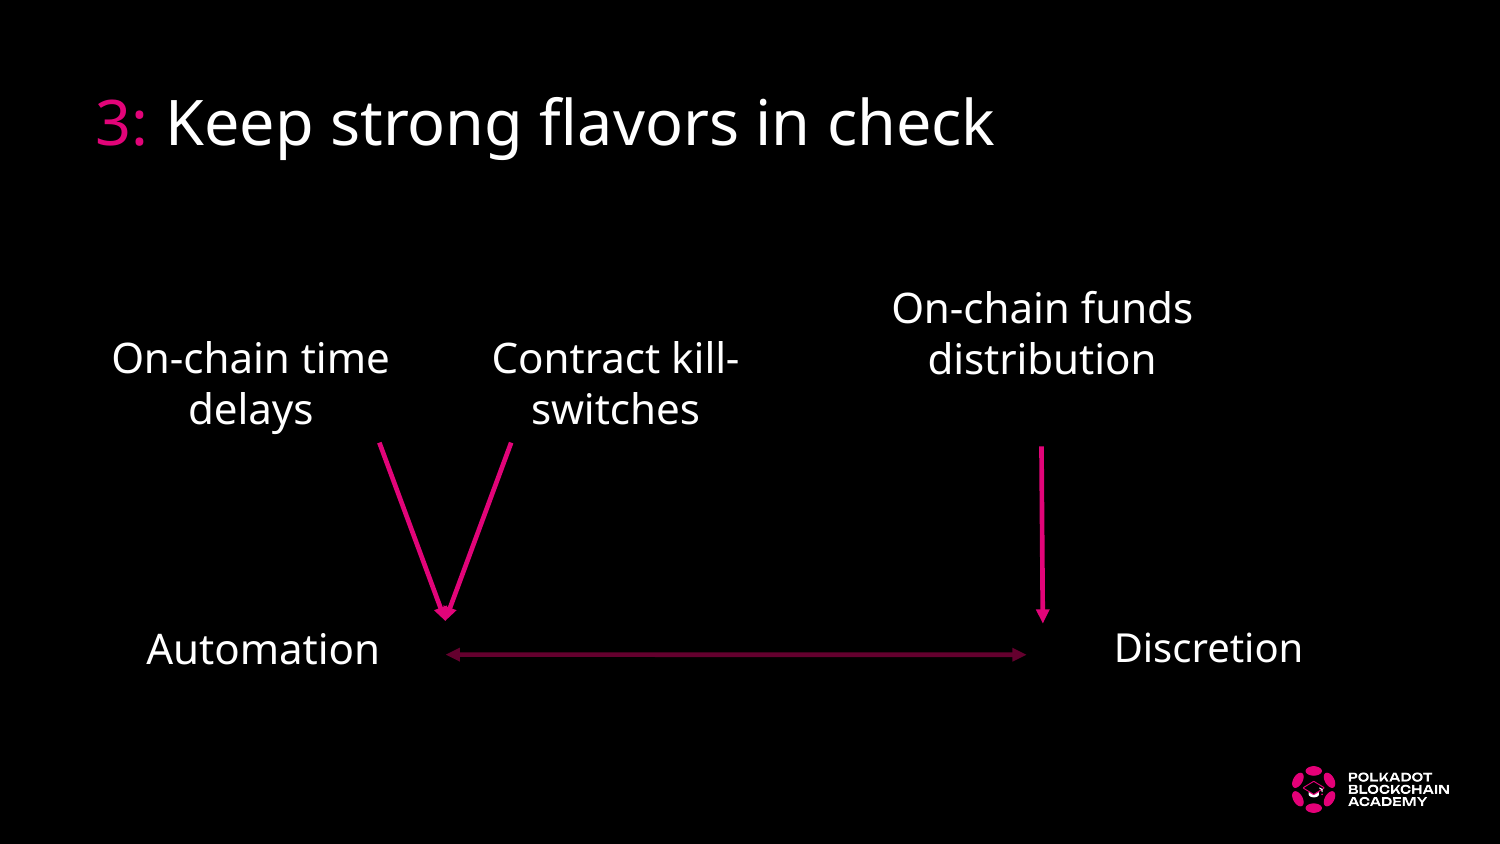

# 3: Keep strong flavors in check
On-chain funds distribution
On-chain time delays
Contract kill-switches
Automation
Discretion